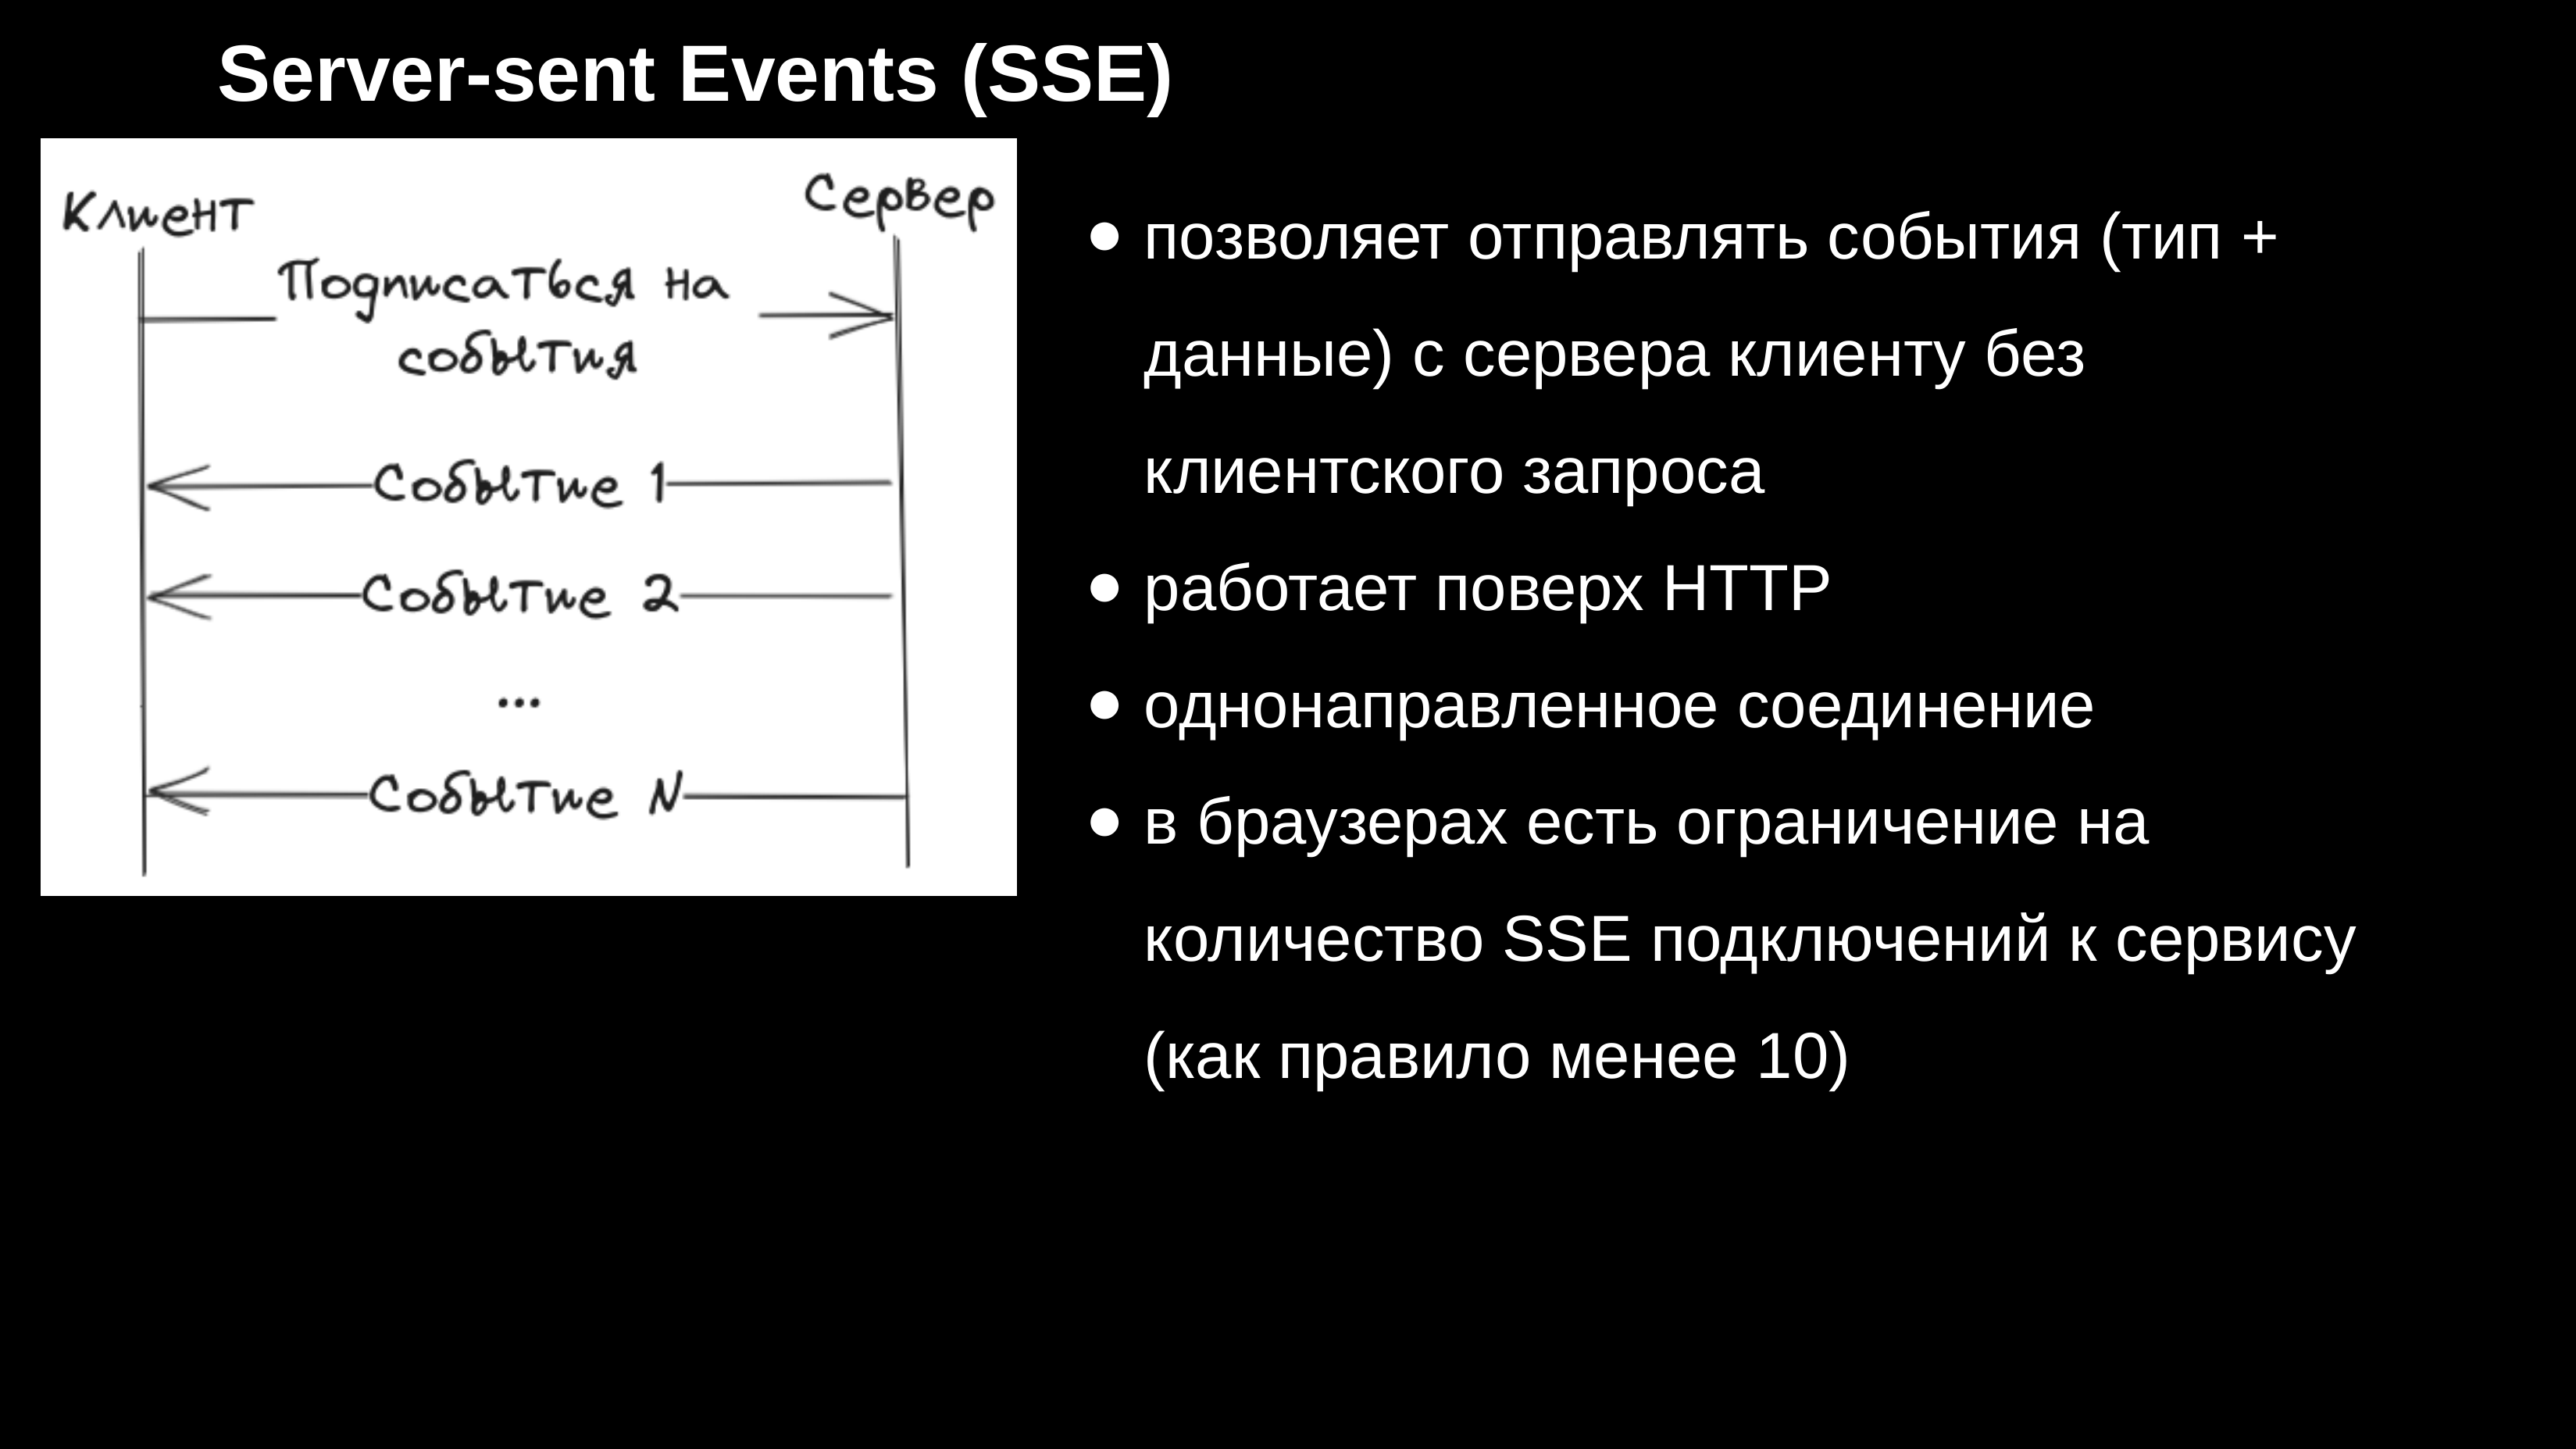

# Server-sent Events (SSE)
позволяет отправлять события (тип + данные) с сервера клиенту без клиентского запроса
работает поверх HTTP
однонаправленное соединение
в браузерах есть ограничение на количество SSE подключений к сервису (как правило менее 10)